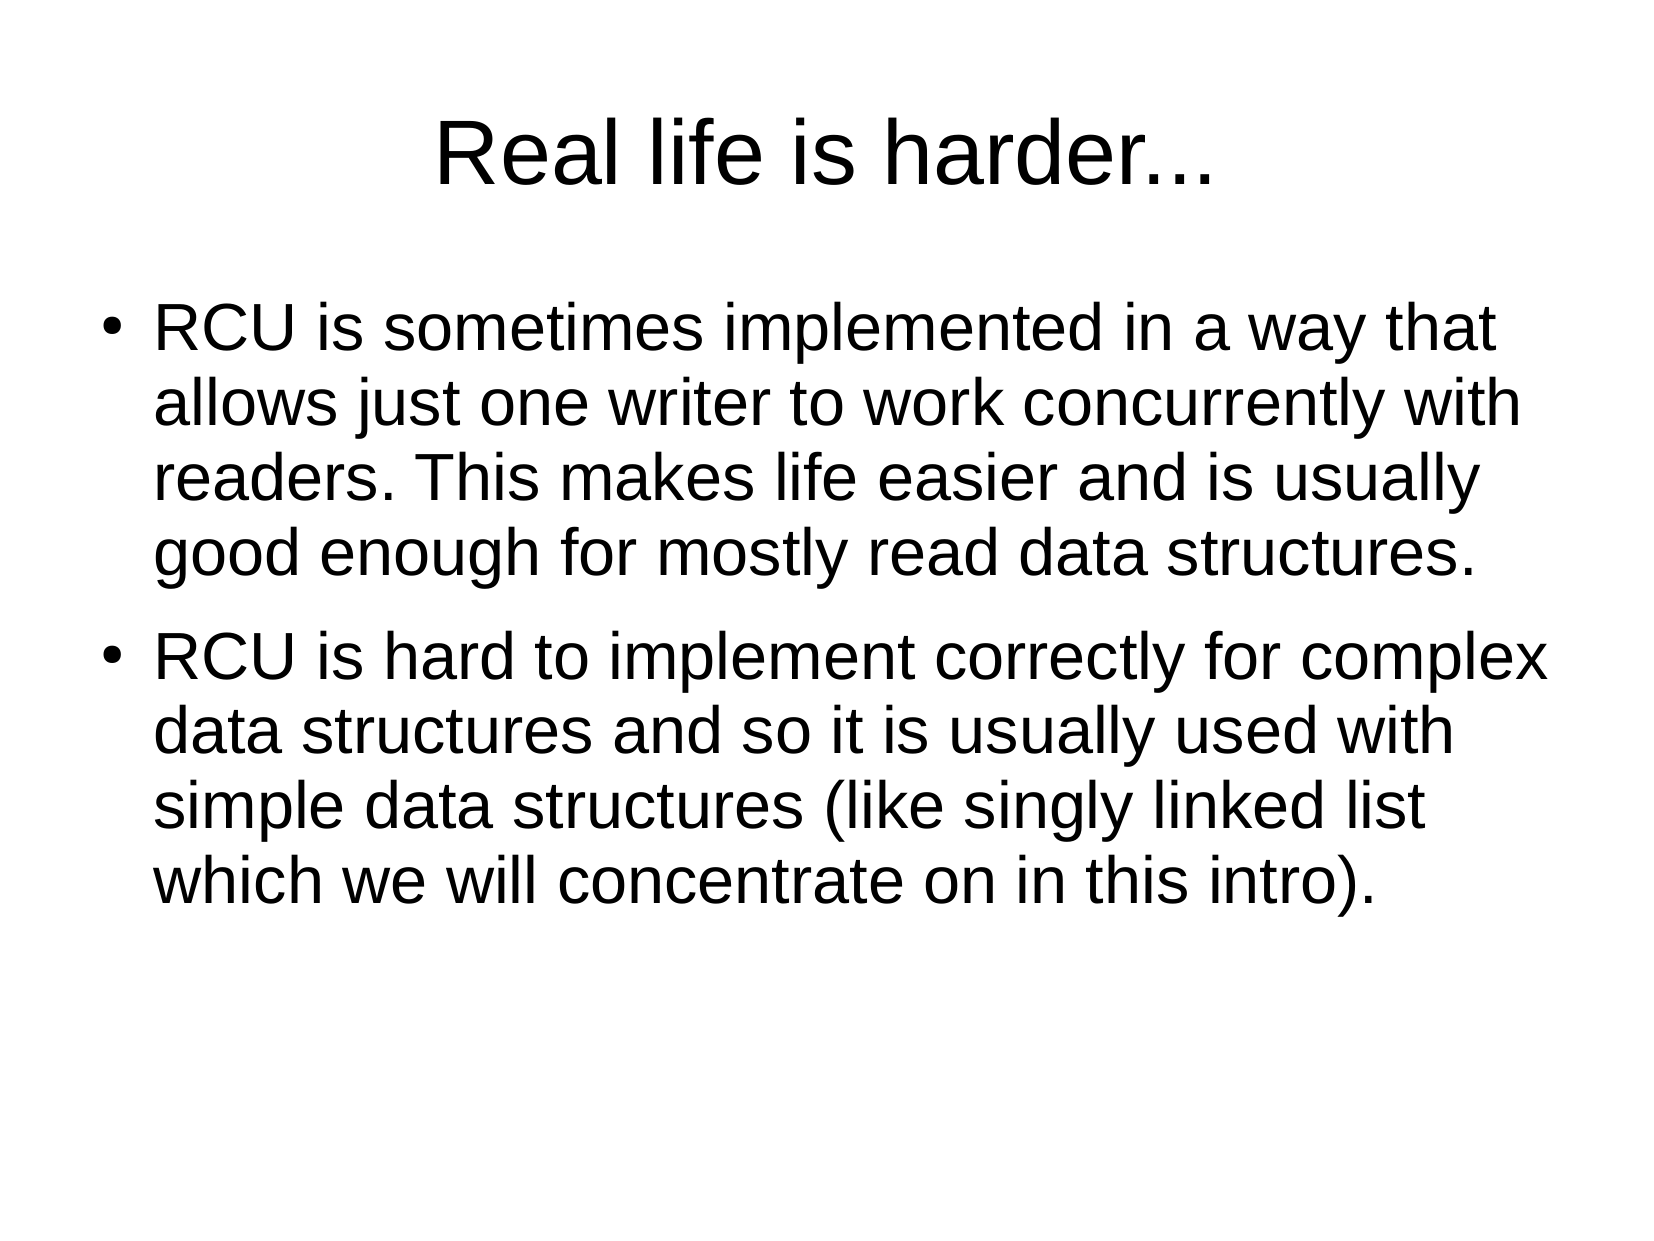

# Real life is harder...
RCU is sometimes implemented in a way that allows just one writer to work concurrently with readers. This makes life easier and is usually good enough for mostly read data structures.
RCU is hard to implement correctly for complex data structures and so it is usually used with simple data structures (like singly linked list which we will concentrate on in this intro).